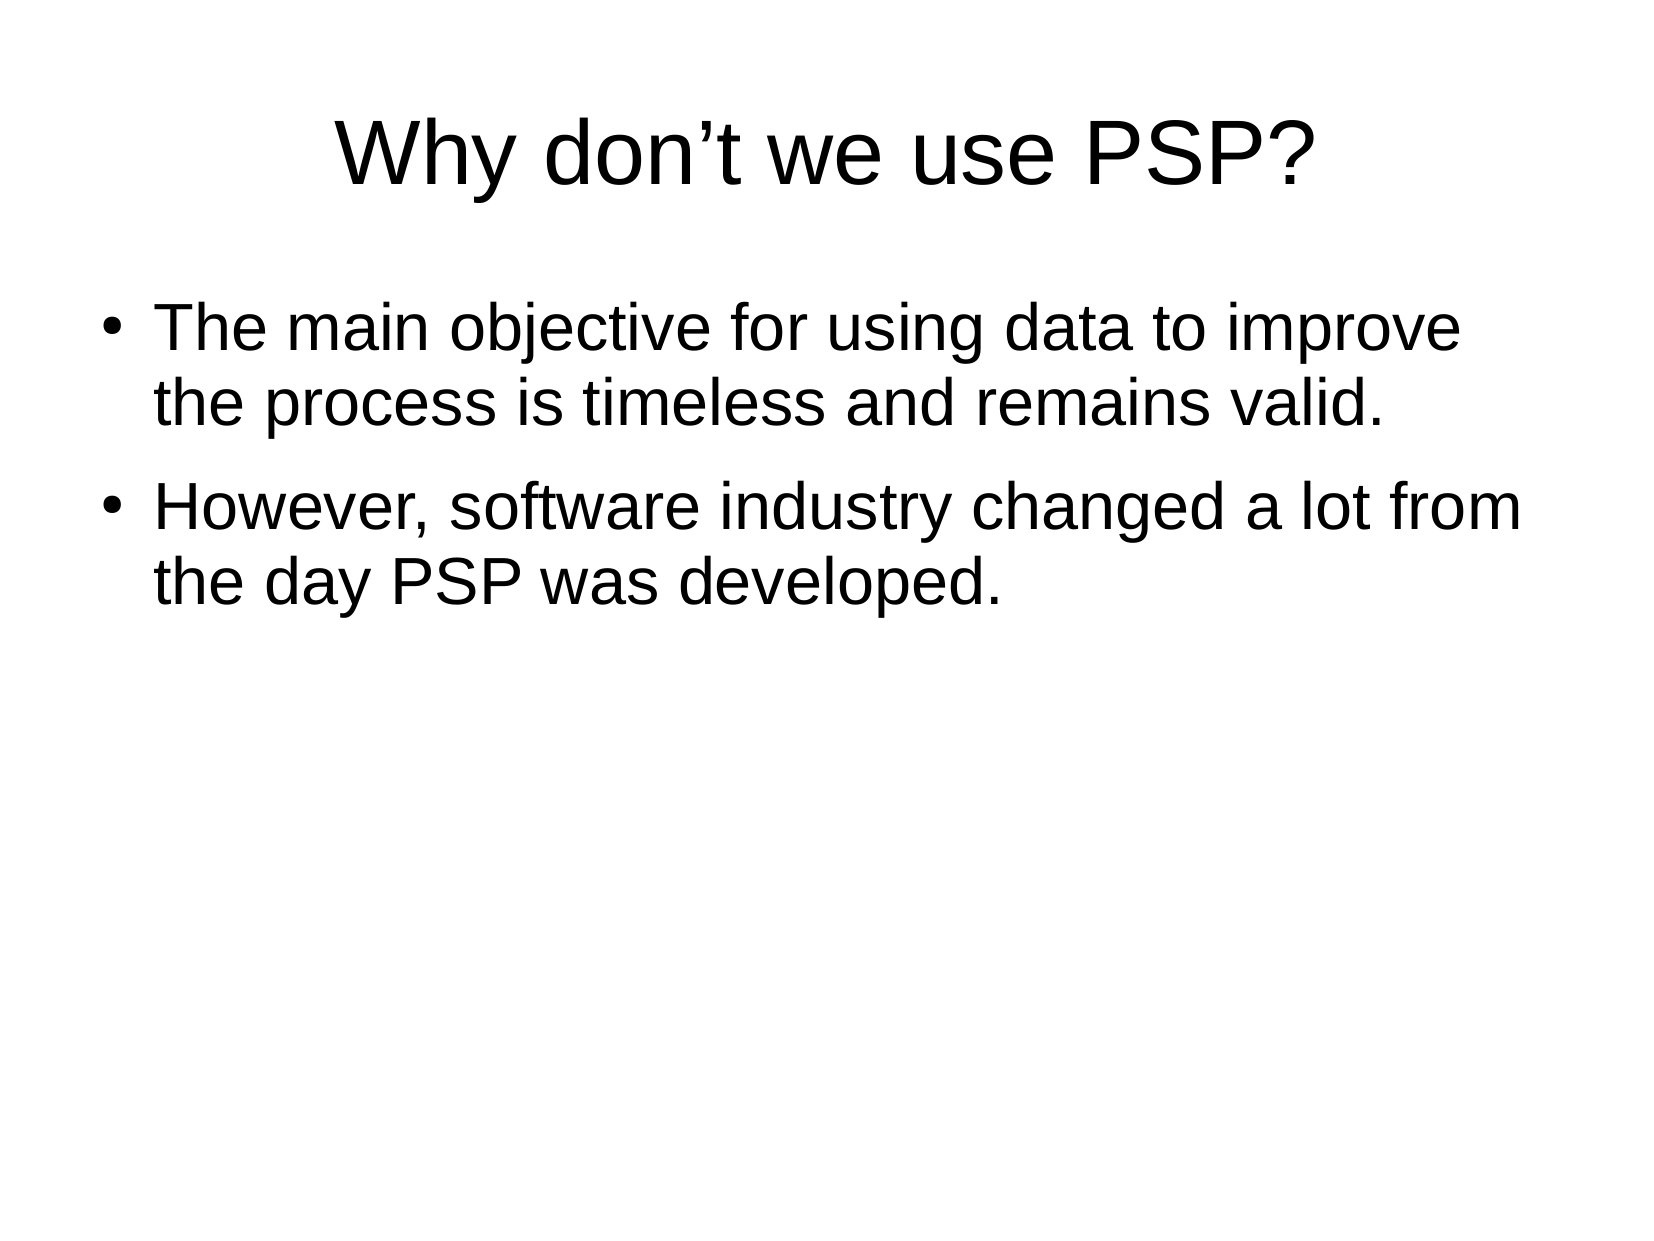

# Why don’t we use PSP?
The main objective for using data to improve the process is timeless and remains valid.
However, software industry changed a lot from the day PSP was developed.